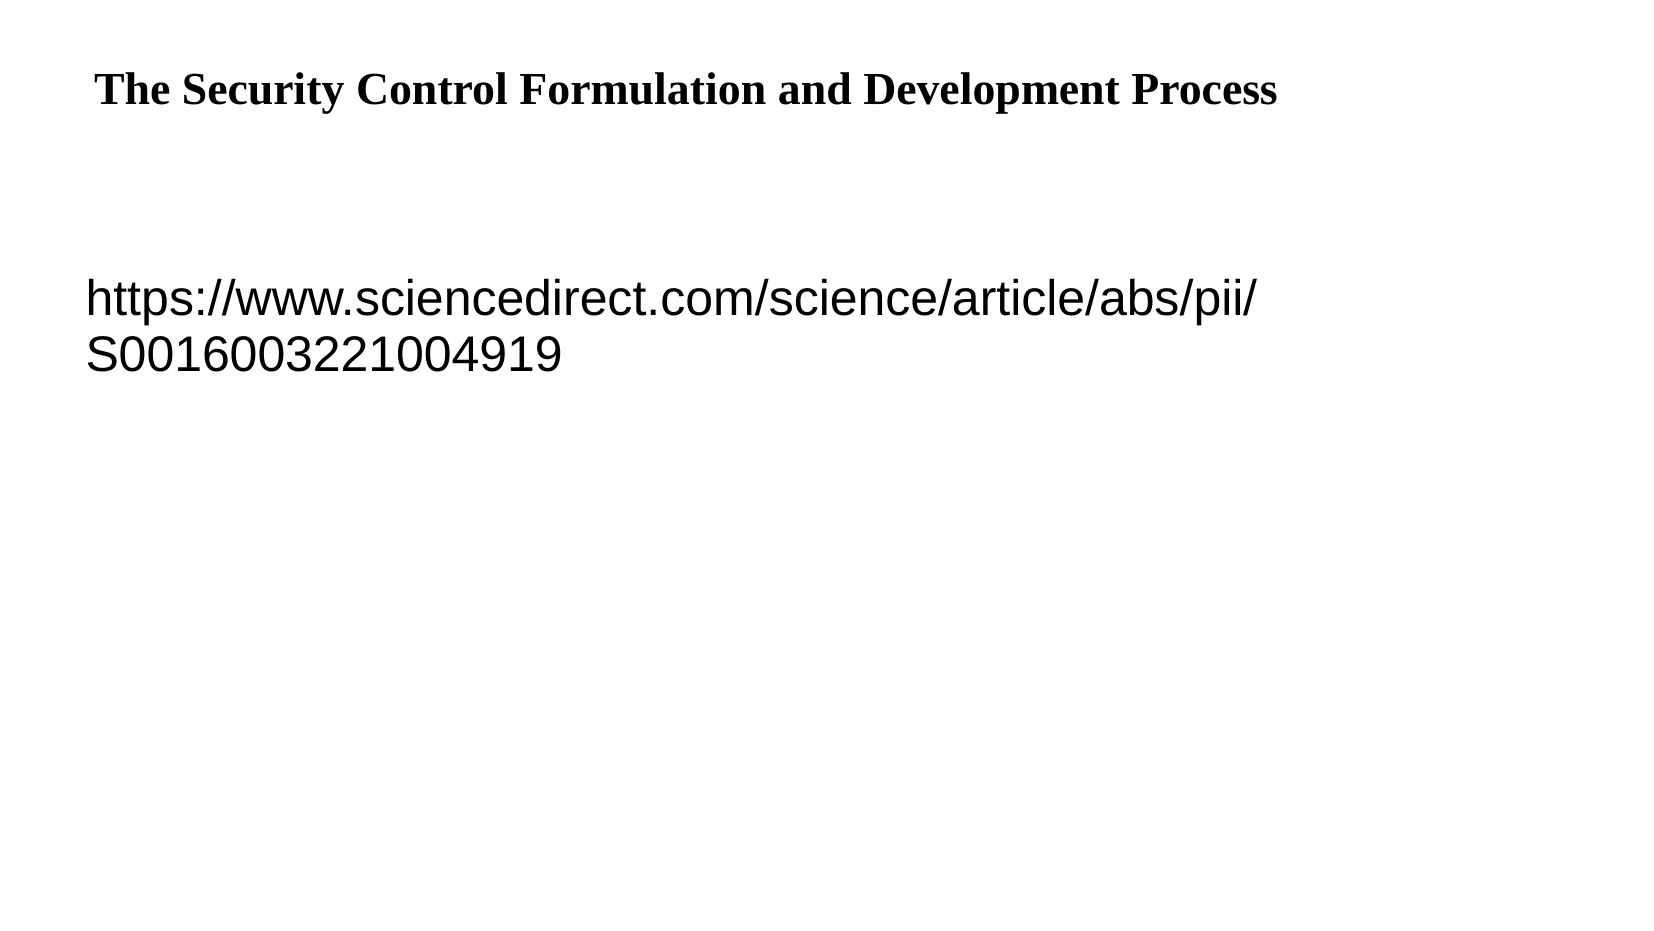

# The Security Control Formulation and Development Process
https://www.sciencedirect.com/science/article/abs/pii/S0016003221004919